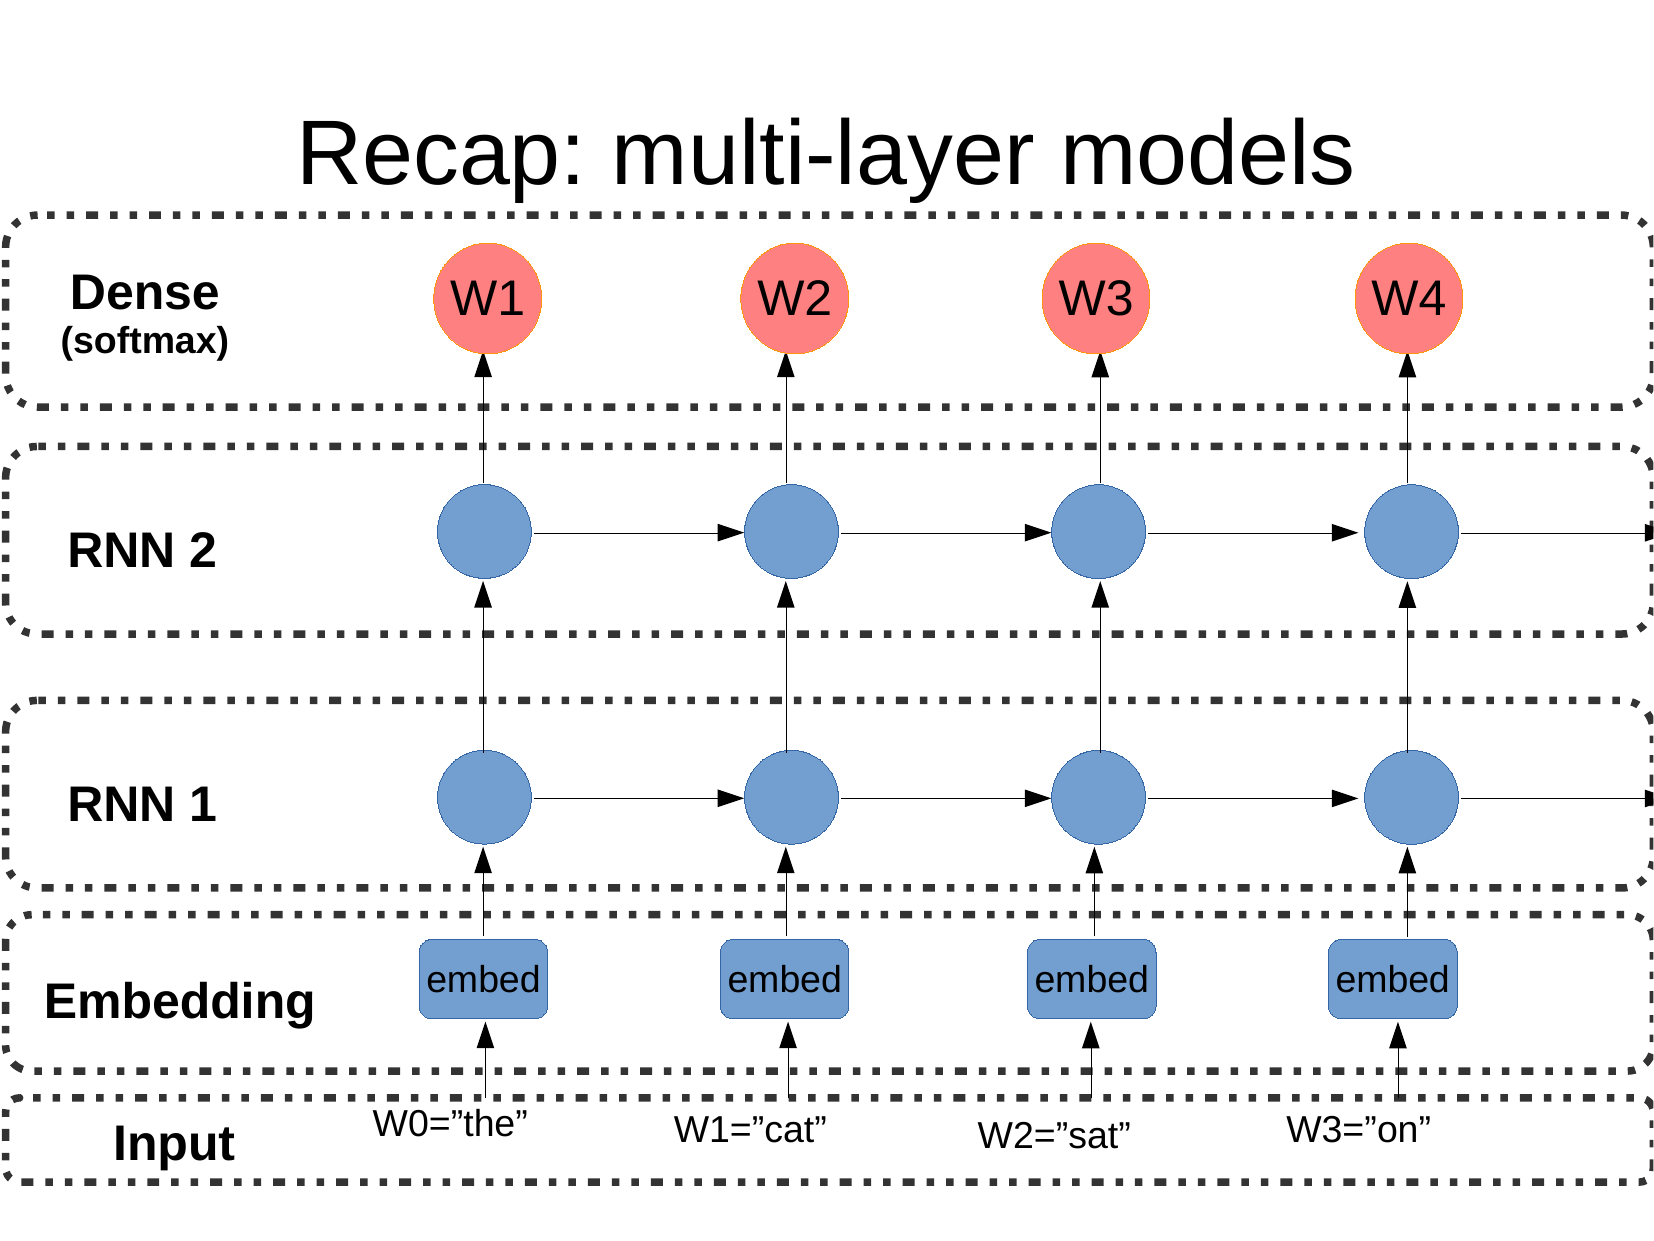

# Recap: multi-layer models
W1
W2
W3
W4
Dense
(softmax)
RNN 2
RNN 1
embed
embed
embed
embed
Embedding
W0=”the”
W1=”cat”
W3=”on”
W2=”sat”
Input
7